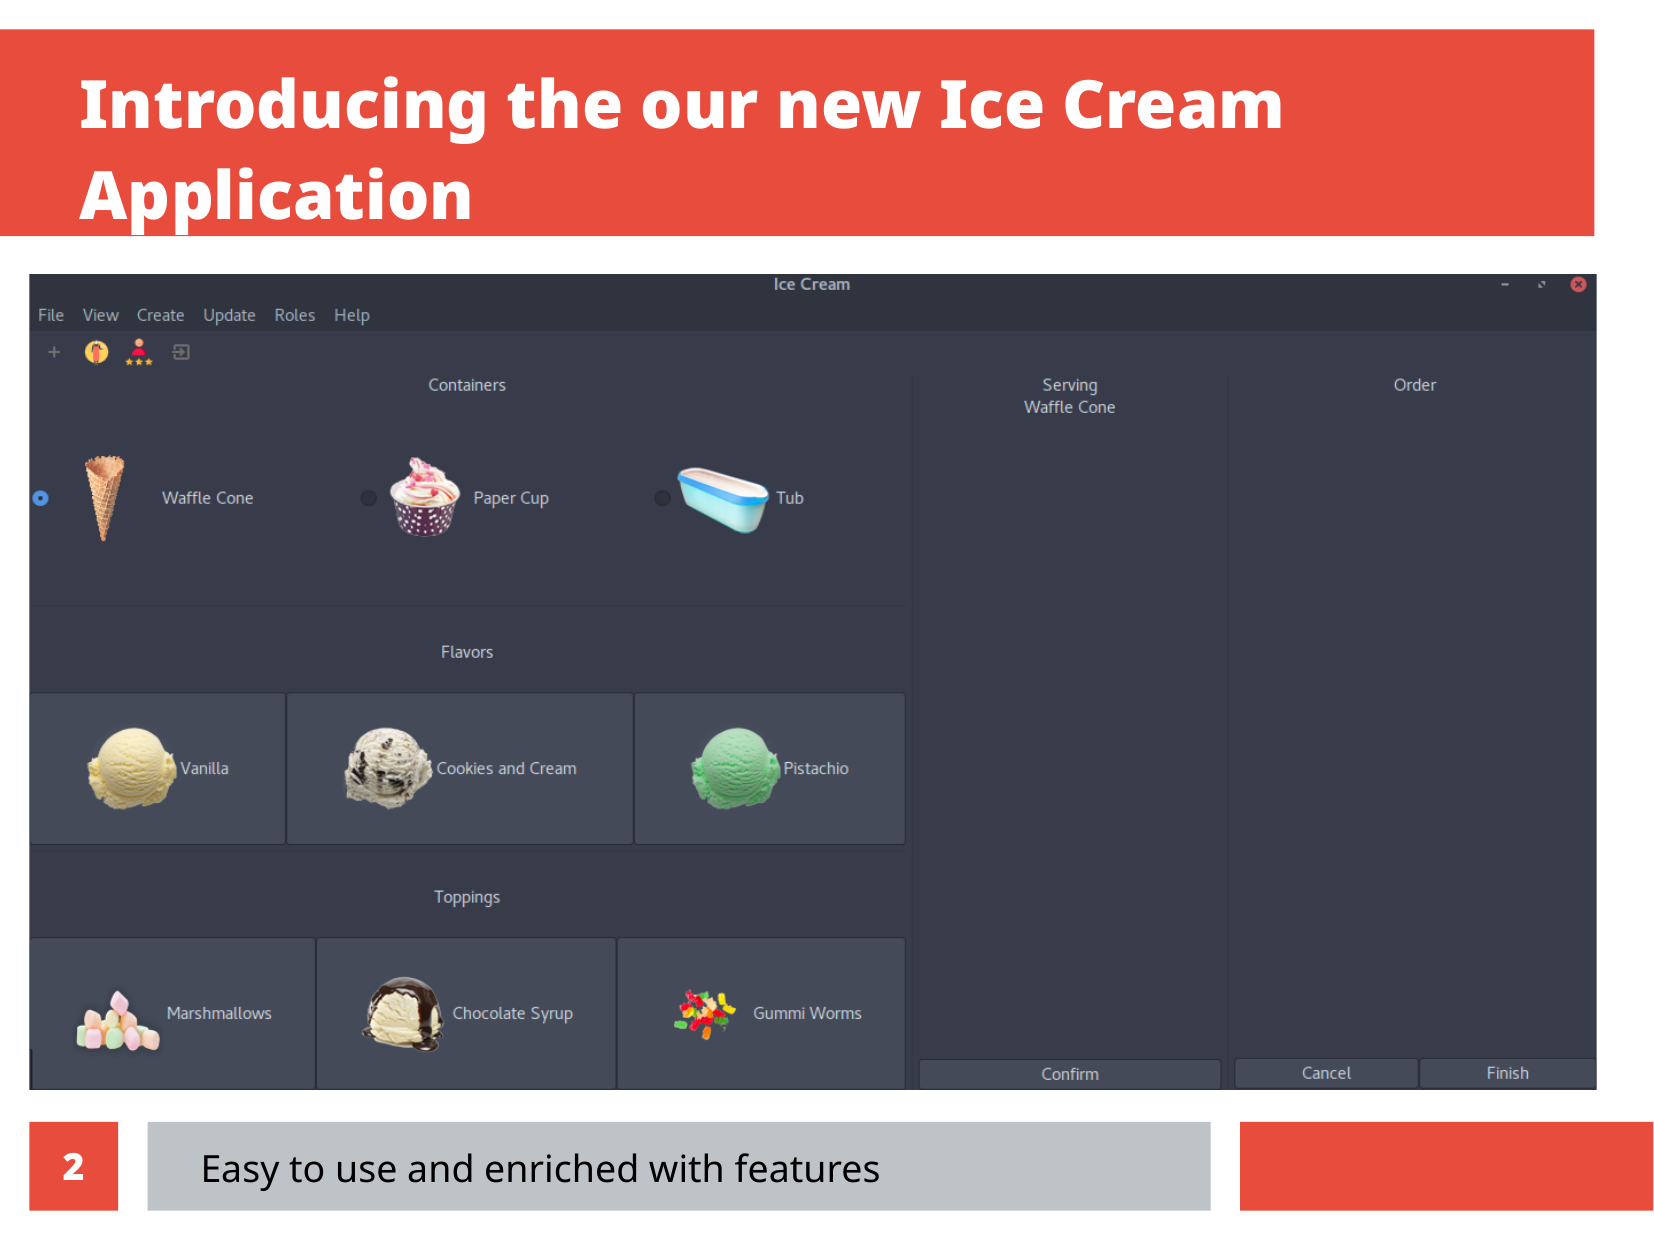

# Introducing the our new Ice Cream Application
2
Easy to use and enriched with features